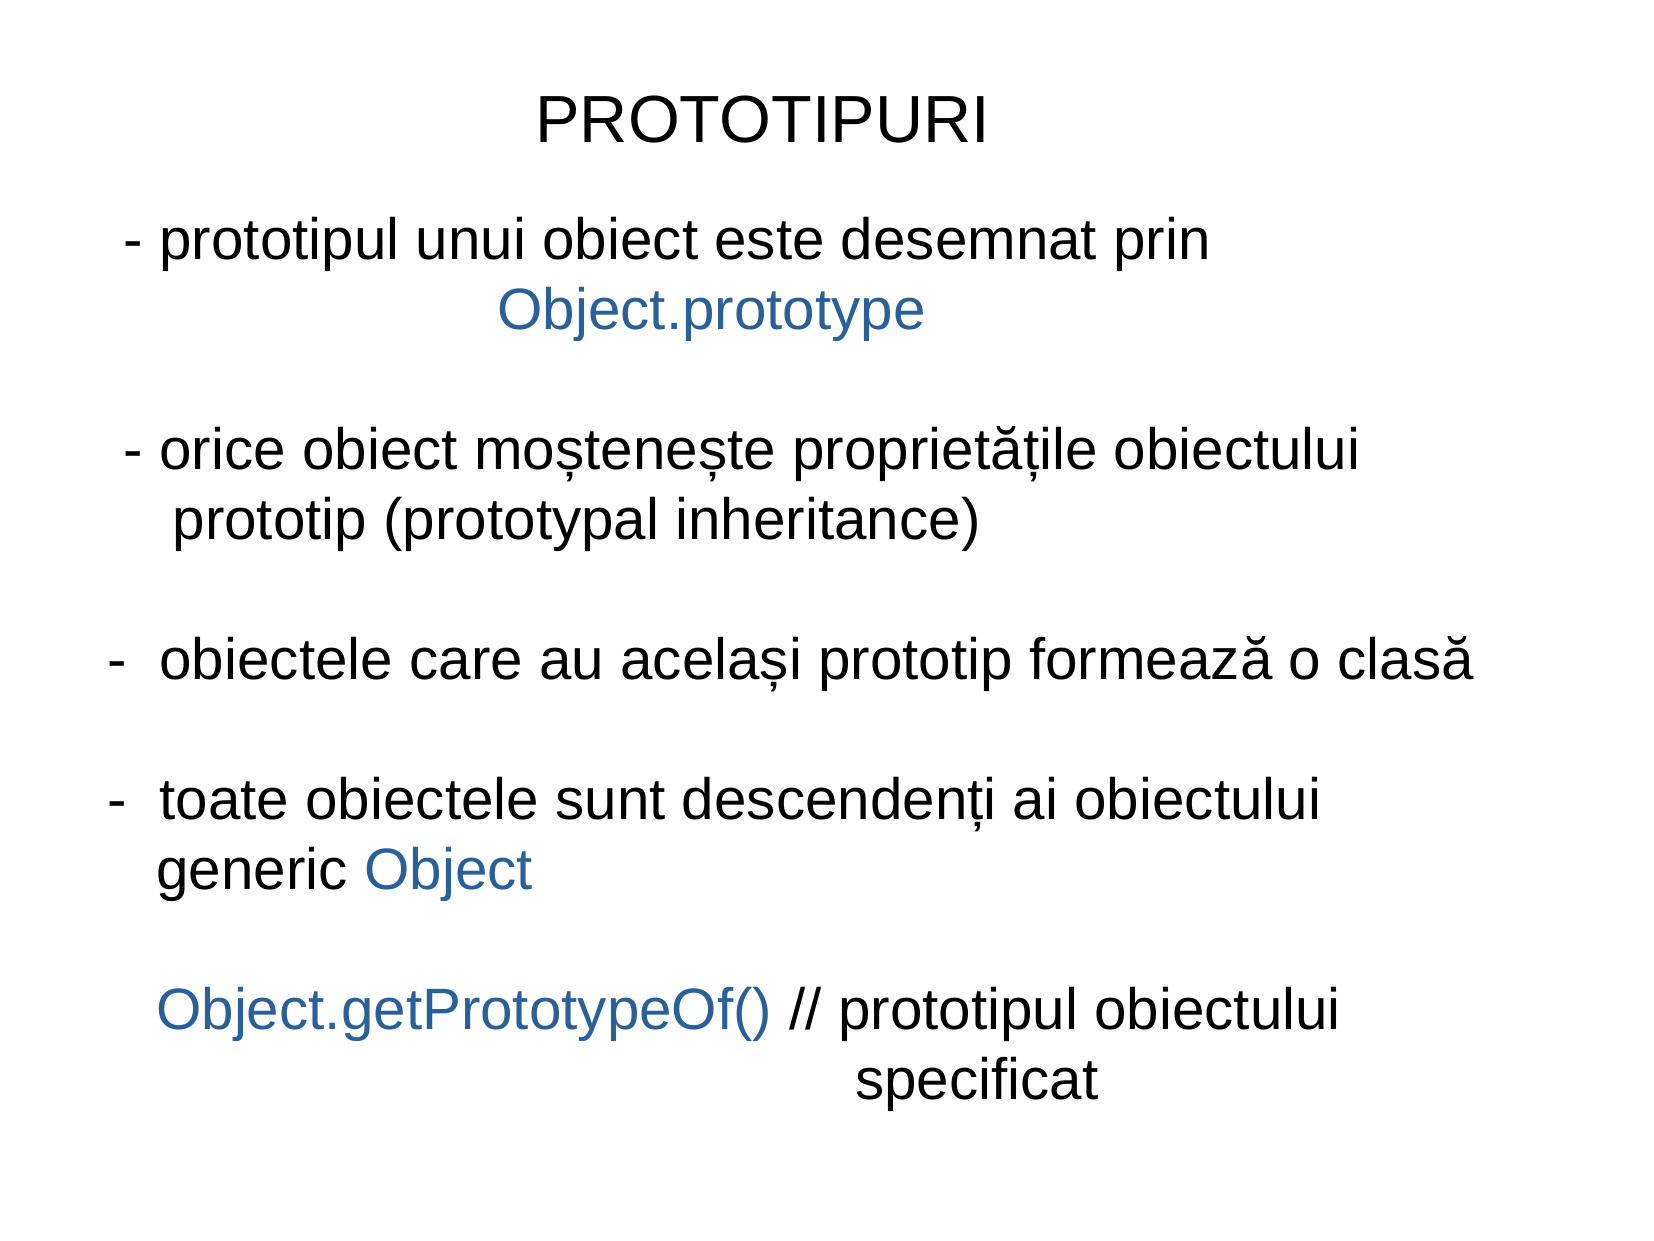

PROTOTIPURI
 - prototipul unui obiect este desemnat prin
 Object.prototype
 - orice obiect moștenește proprietățile obiectului
 prototip (prototypal inheritance)
 - obiectele care au același prototip formează o clasă
 - toate obiectele sunt descendenți ai obiectului
 generic Object
 Object.getPrototypeOf() // prototipul obiectului
 specificat